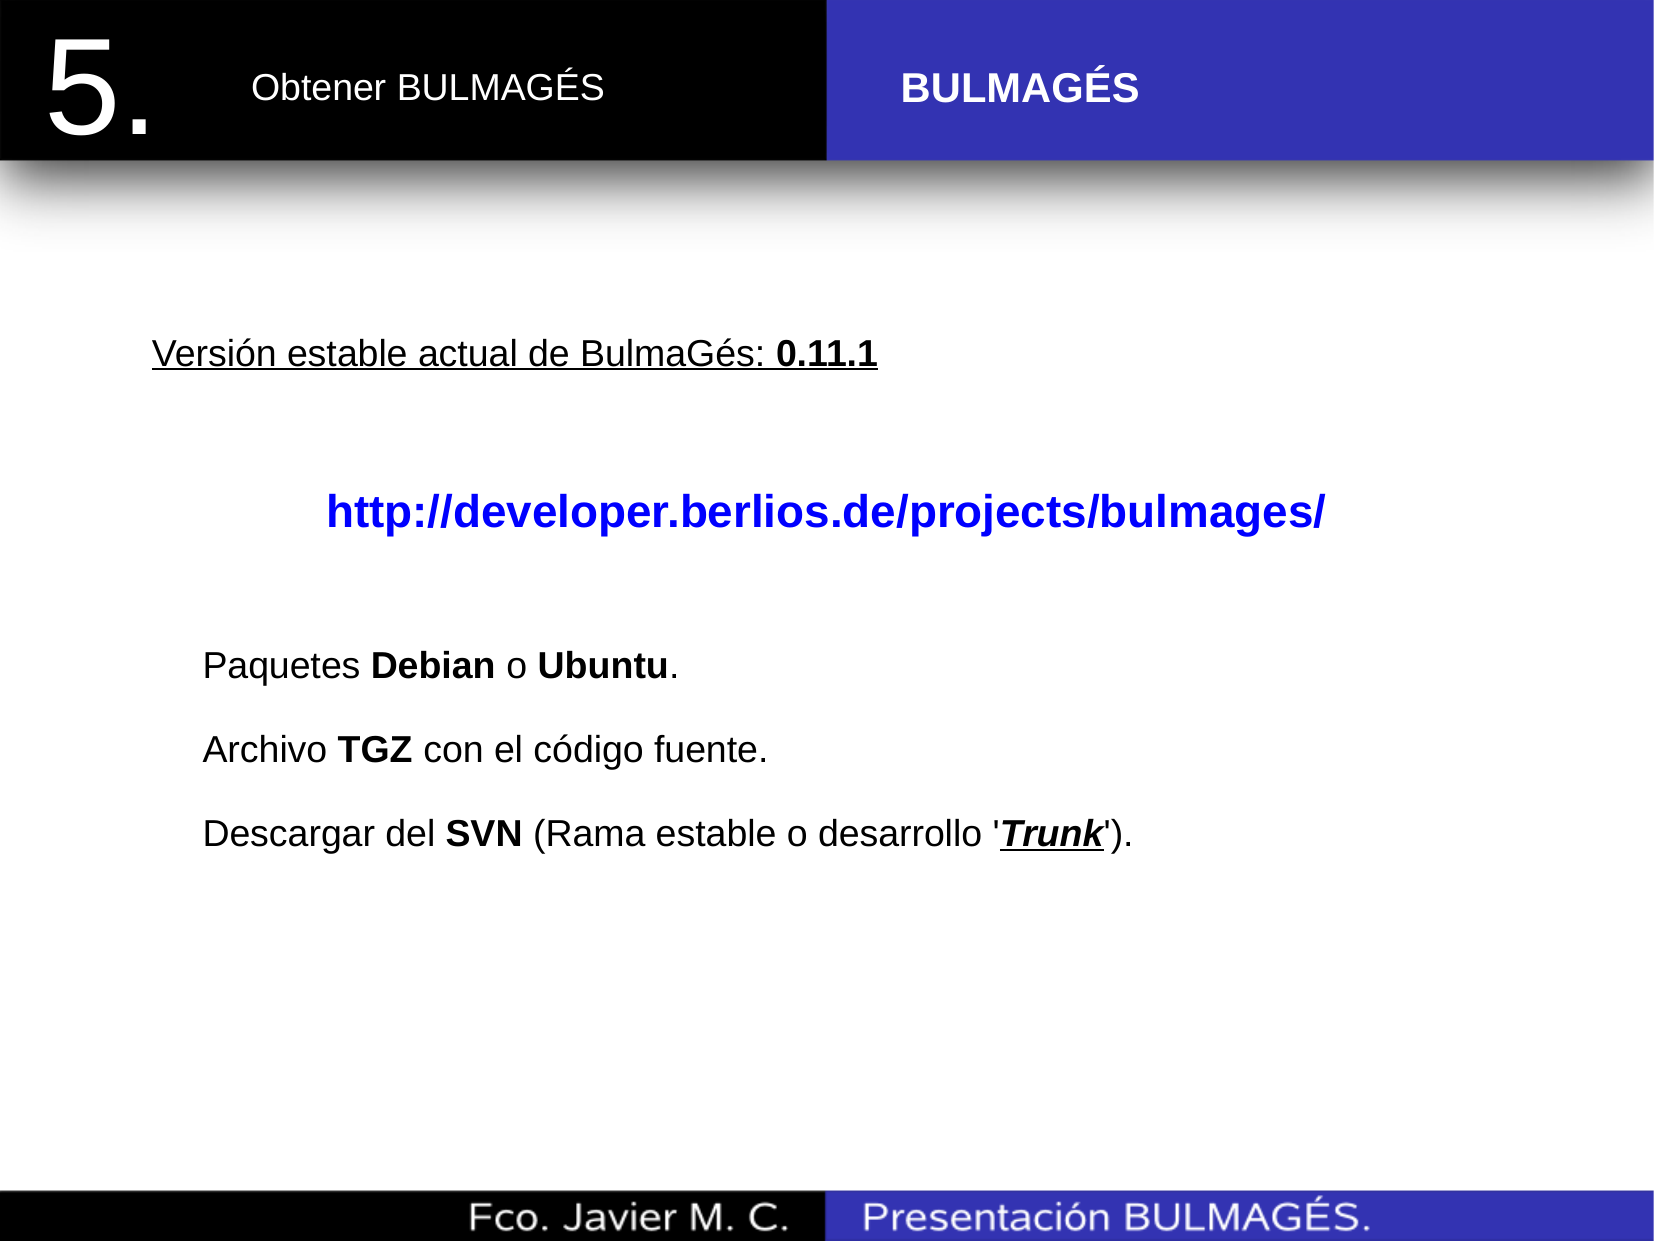

BULMAGÉS
Obtener BULMAGÉS
Versión estable actual de BulmaGés: 0.11.1
http://developer.berlios.de/projects/bulmages/
 Paquetes Debian o Ubuntu.
 Archivo TGZ con el código fuente.
 Descargar del SVN (Rama estable o desarrollo 'Trunk').